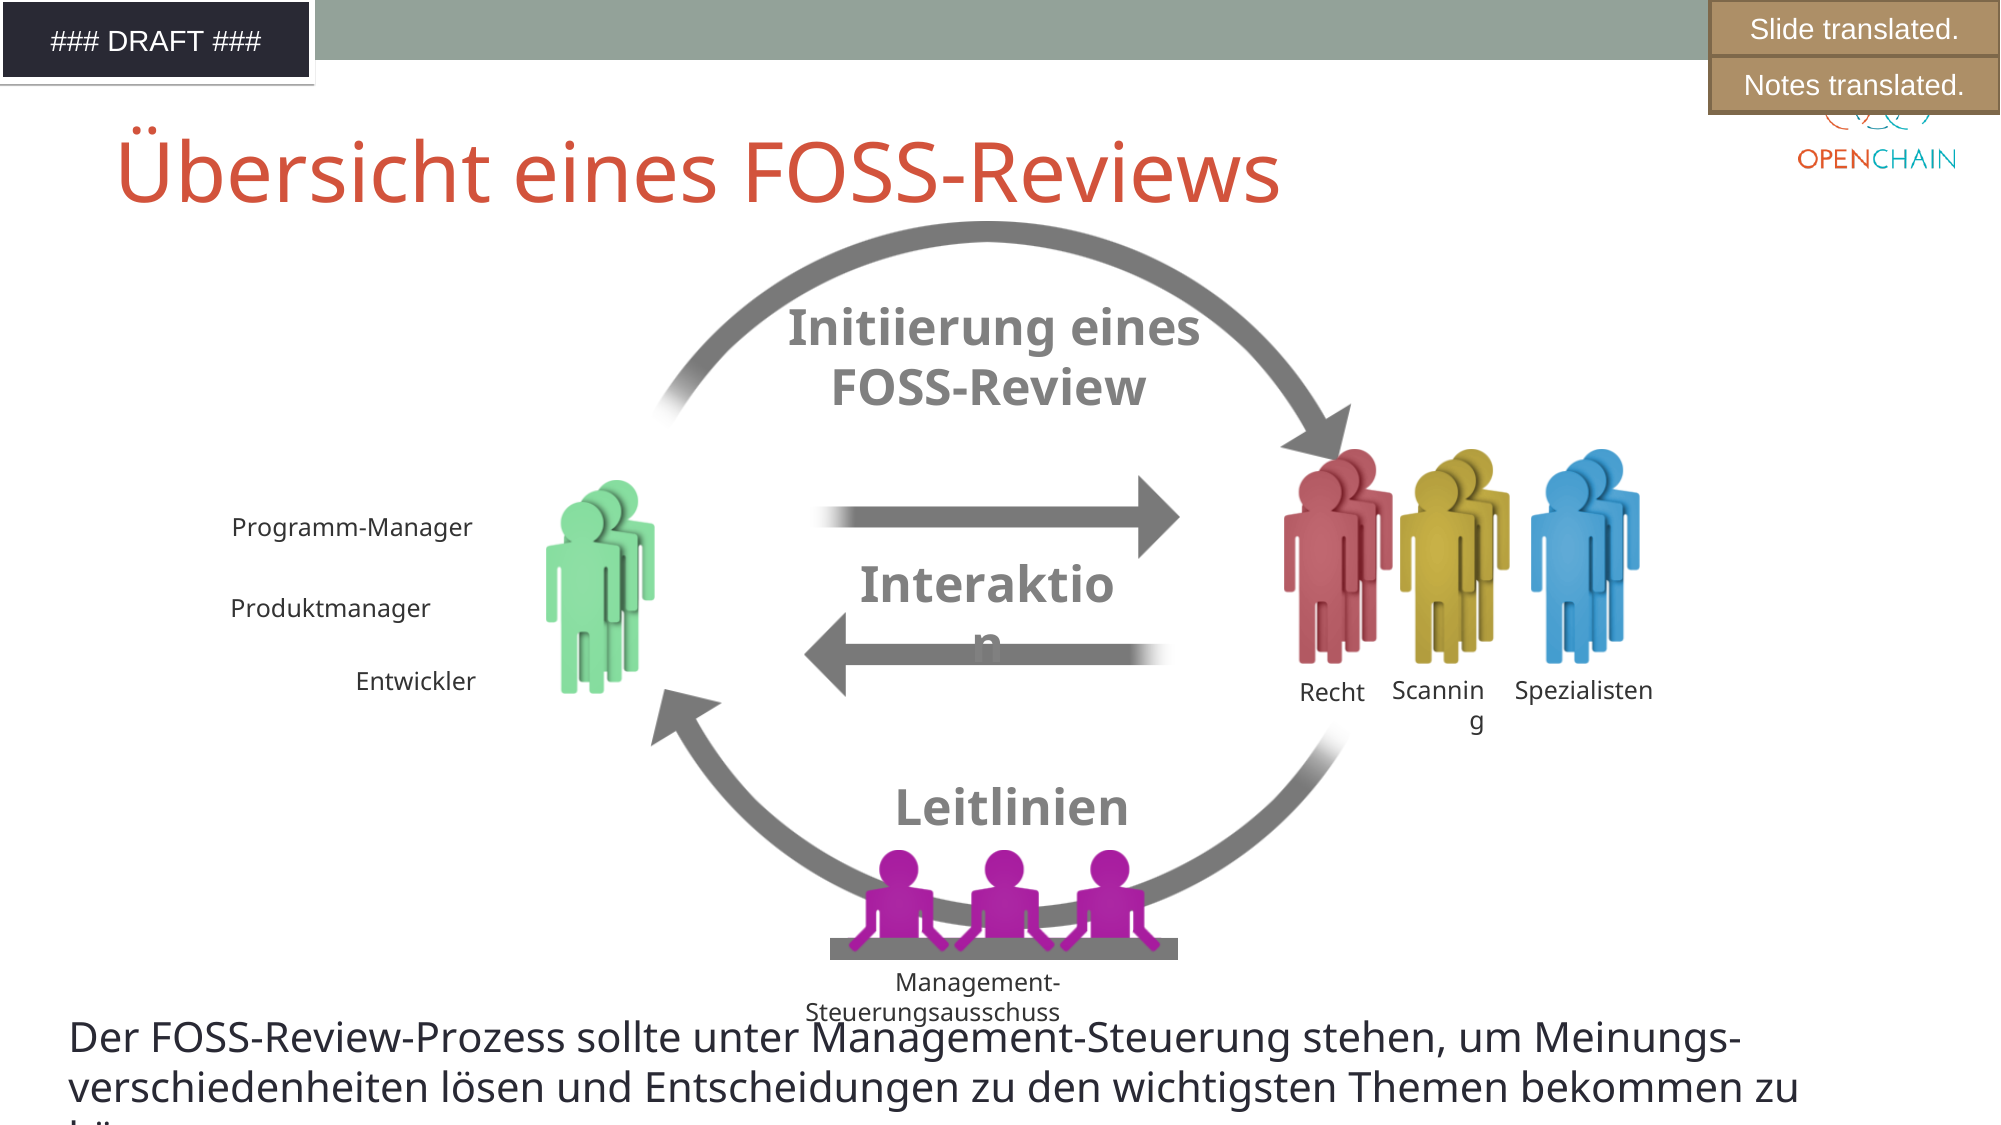

Slide translated.
Notes translated.
# Übersicht eines FOSS-Reviews
Initiierung eines FOSS-Review
Programm-Manager
Produktmanager
Entwickler
Interaktion
Scanning
Spezialisten
Recht
Leitlinien
Management-Steuerungsausschuss
Der FOSS-Review-Prozess sollte unter Management-Steuerung stehen, um Meinungs-verschiedenheiten lösen und Entscheidungen zu den wichtigsten Themen bekommen zu können.